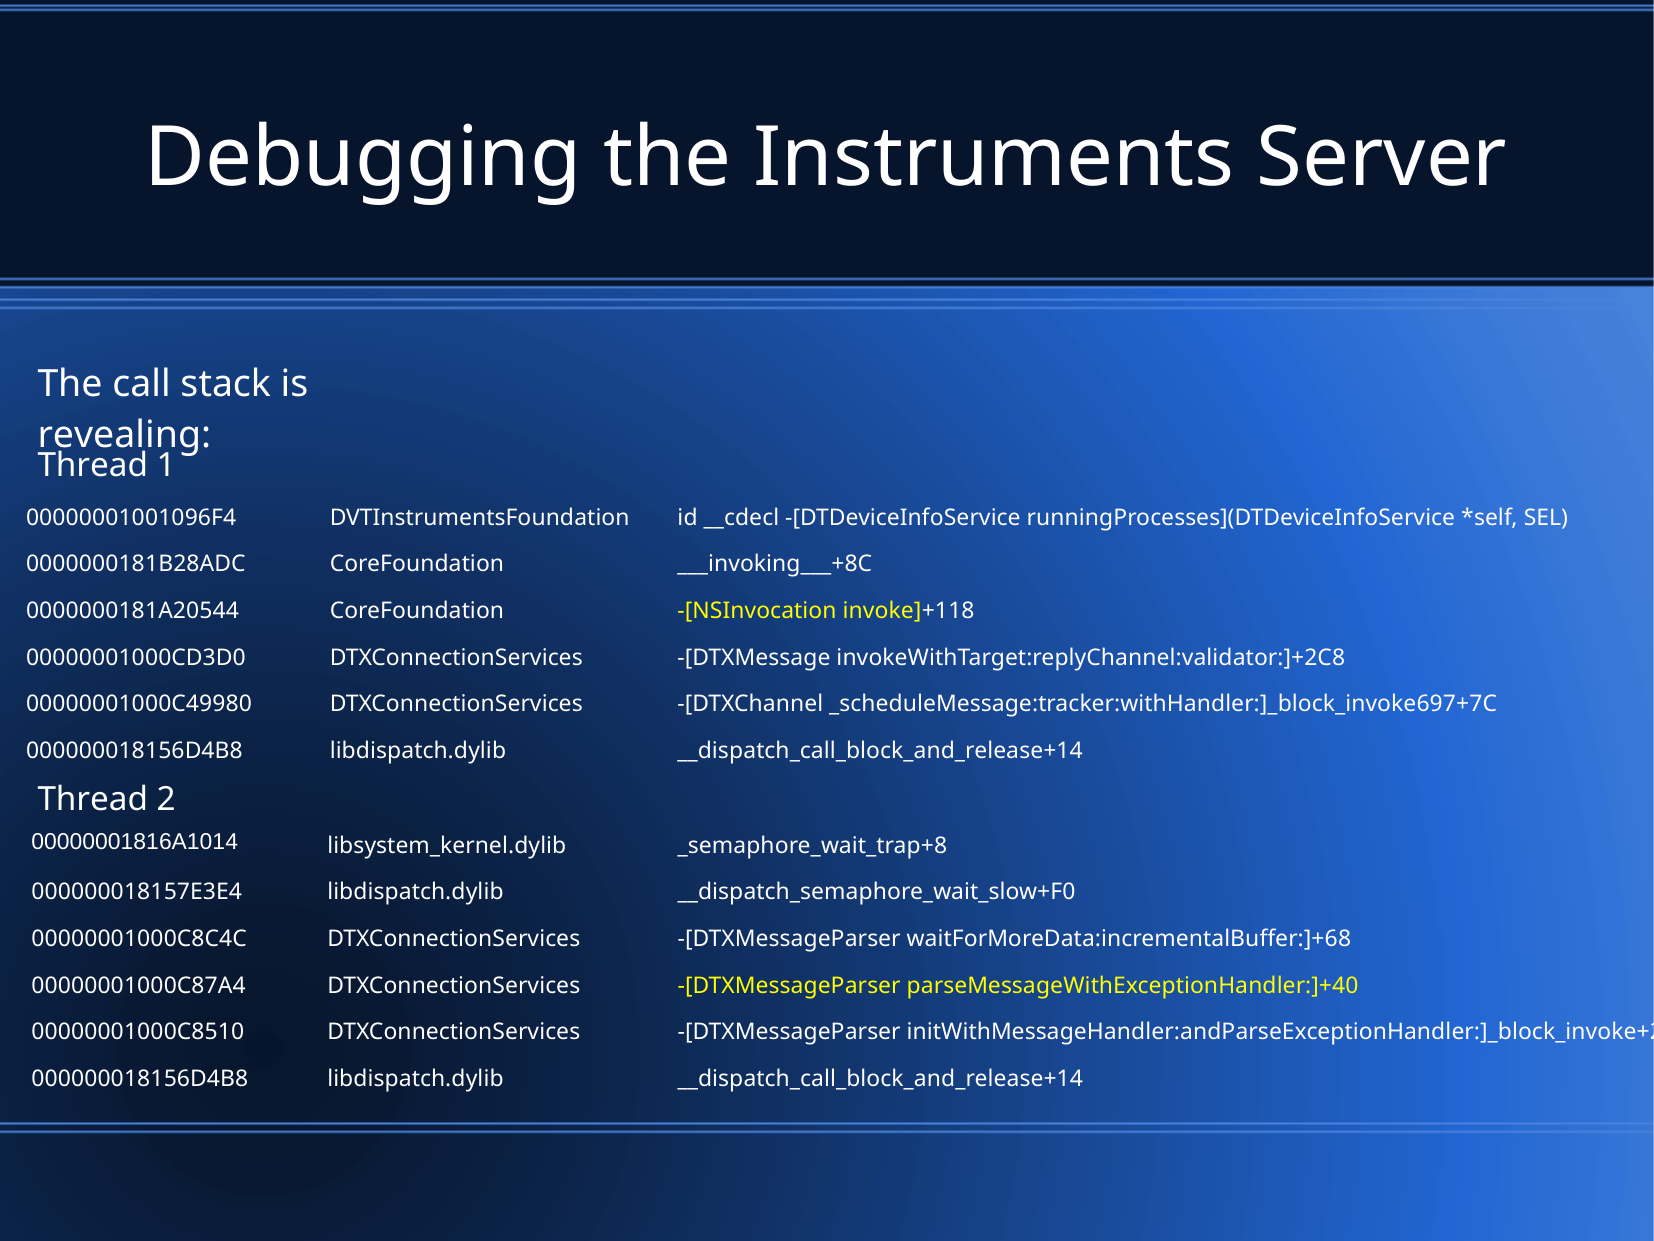

Debugging the Instruments Server
# The call stack is revealing:
Thread 1
| 00000001001096F4 | DVTInstrumentsFoundation | id \_\_cdecl -[DTDeviceInfoService runningProcesses](DTDeviceInfoService \*self, SEL) |
| --- | --- | --- |
| 0000000181B28ADC | CoreFoundation | \_\_\_invoking\_\_\_+8C |
| 0000000181A20544 | CoreFoundation | -[NSInvocation invoke]+118 |
| 00000001000CD3D0 | DTXConnectionServices | -[DTXMessage invokeWithTarget:replyChannel:validator:]+2C8 |
| 00000001000C49980 | DTXConnectionServices | -[DTXChannel \_scheduleMessage:tracker:withHandler:]\_block\_invoke697+7C |
| 000000018156D4B8 | libdispatch.dylib | \_\_dispatch\_call\_block\_and\_release+14 |
Thread 2
| 00000001816A1014 | libsystem\_kernel.dylib | \_semaphore\_wait\_trap+8 |
| --- | --- | --- |
| 000000018157E3E4 | libdispatch.dylib | \_\_dispatch\_semaphore\_wait\_slow+F0 |
| 00000001000C8C4C | DTXConnectionServices | -[DTXMessageParser waitForMoreData:incrementalBuffer:]+68 |
| 00000001000C87A4 | DTXConnectionServices | -[DTXMessageParser parseMessageWithExceptionHandler:]+40 |
| 00000001000C8510 | DTXConnectionServices | -[DTXMessageParser initWithMessageHandler:andParseExceptionHandler:]\_block\_invoke+24 |
| 000000018156D4B8 | libdispatch.dylib | \_\_dispatch\_call\_block\_and\_release+14 |